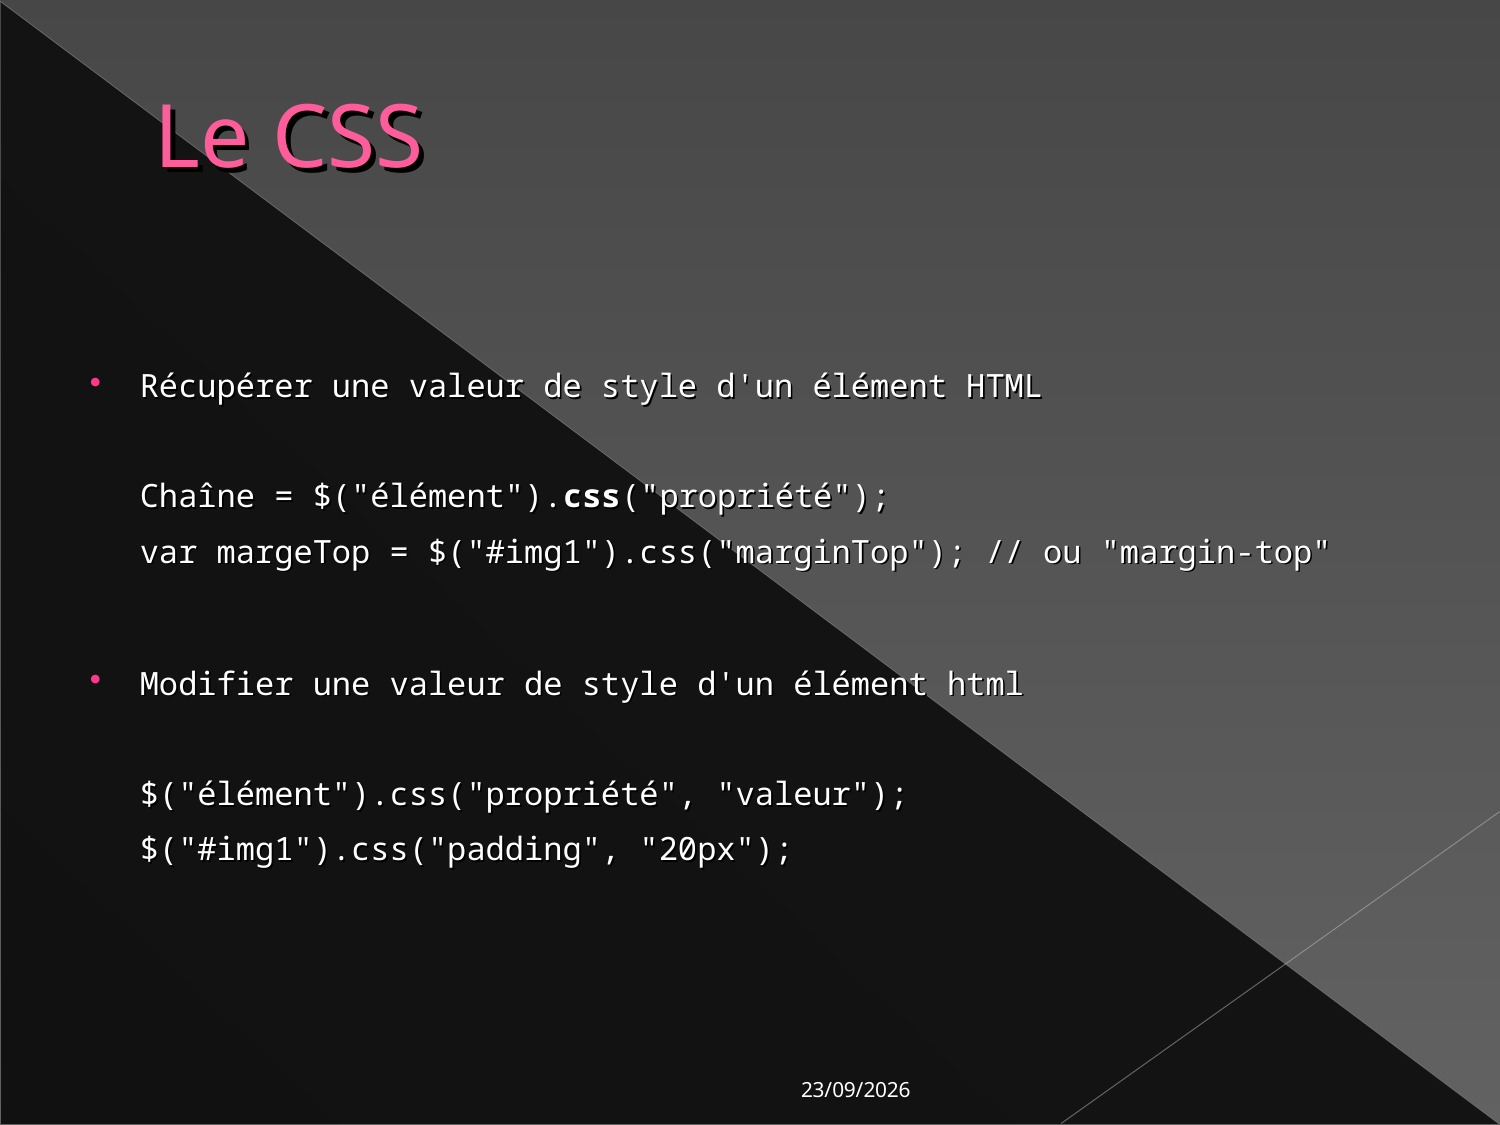

# Le CSS
Récupérer une valeur de style d'un élément HTML
Chaîne = $("élément").css("propriété");
var margeTop = $("#img1").css("marginTop"); // ou "margin-top"
Modifier une valeur de style d'un élément html
$("élément").css("propriété", "valeur");
$("#img1").css("padding", "20px");